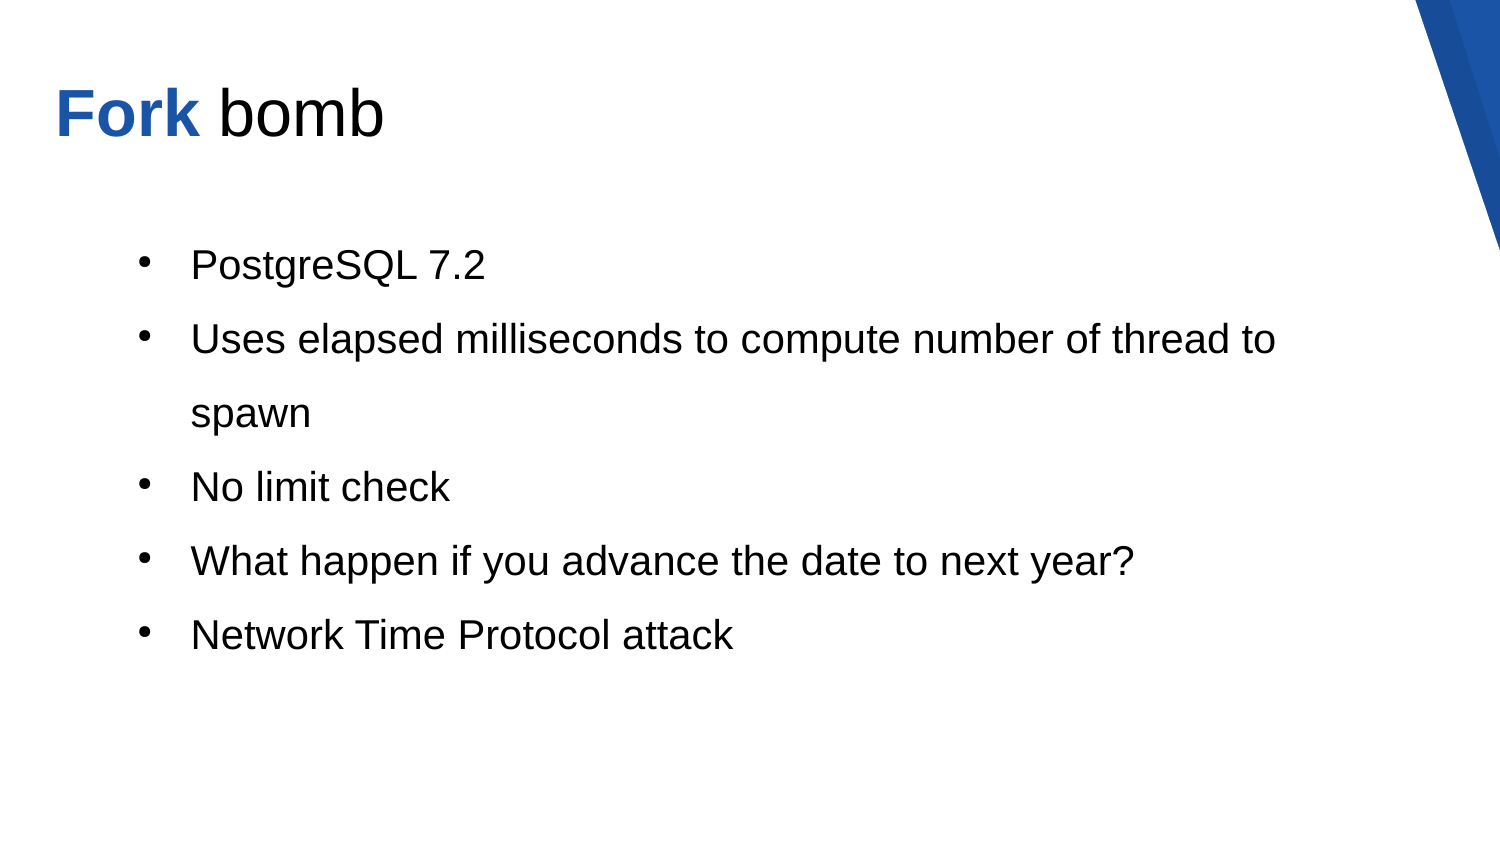

# PostgreSQL 7.2
Uses elapsed milliseconds to compute number of thread to
spawn
No limit check
What happen if you advance the date to next year?
Network Time Protocol attack
Fork bomb